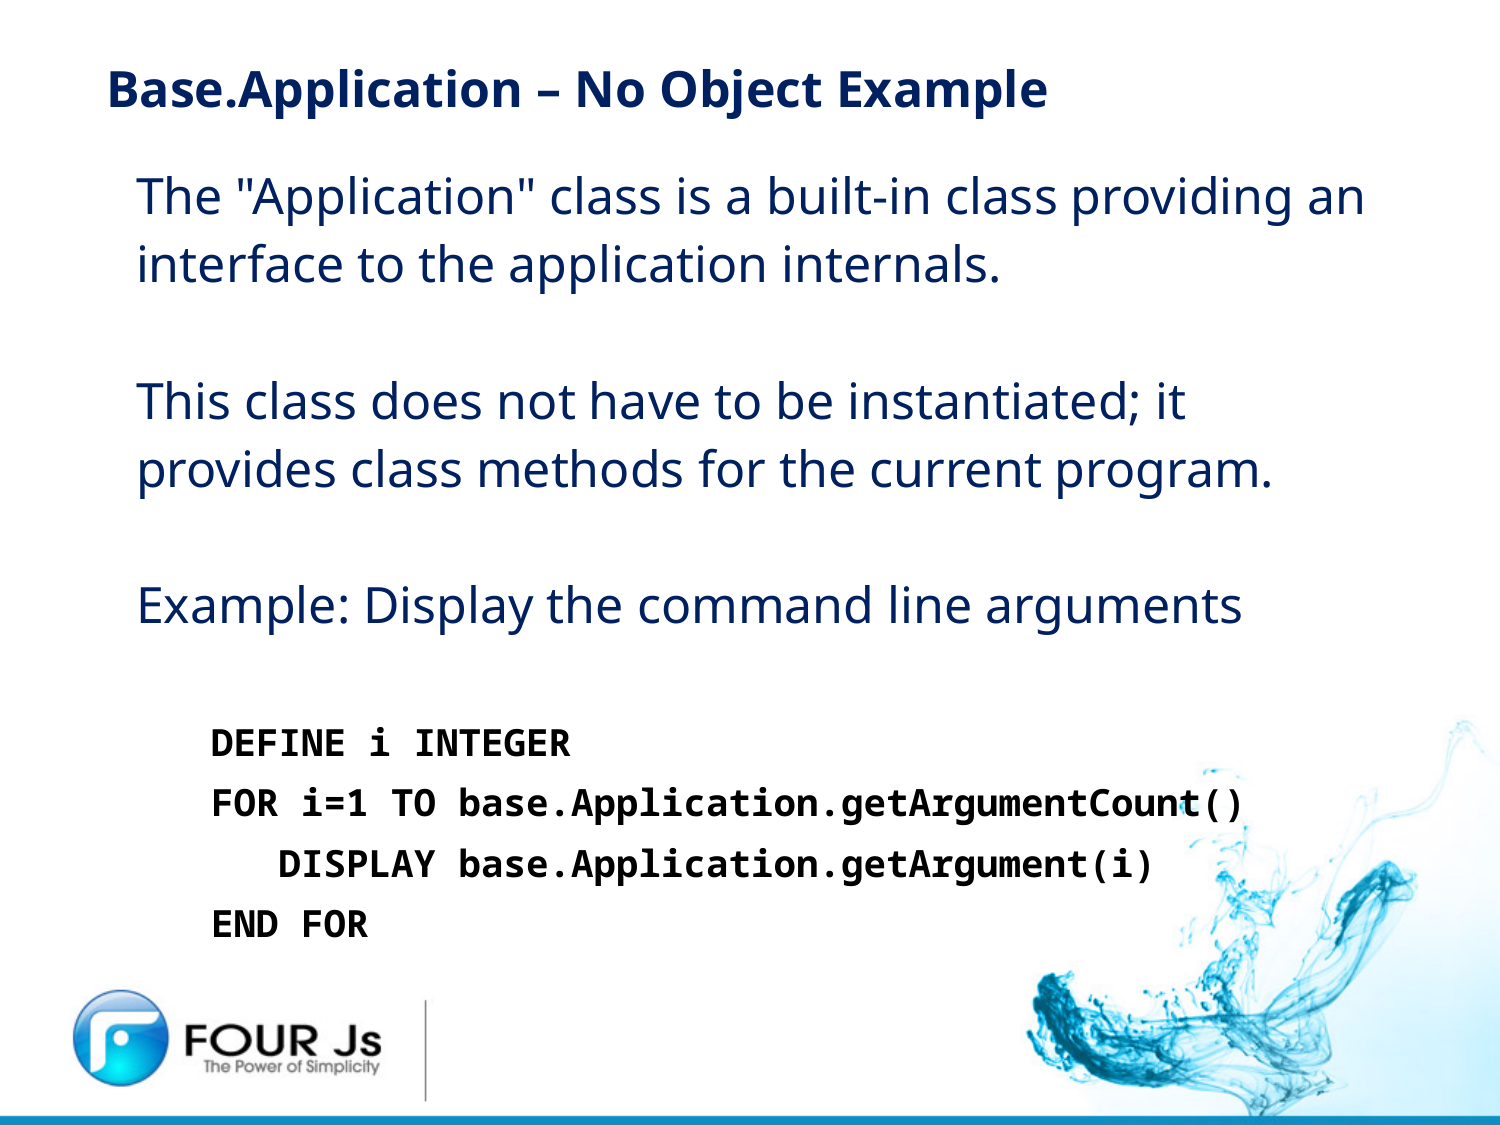

# Base.Application – No Object Example
The "Application" class is a built-in class providing an interface to the application internals.
This class does not have to be instantiated; it provides class methods for the current program.
Example: Display the command line arguments
DEFINE i INTEGER
FOR i=1 TO base.Application.getArgumentCount()
 DISPLAY base.Application.getArgument(i)
END FOR